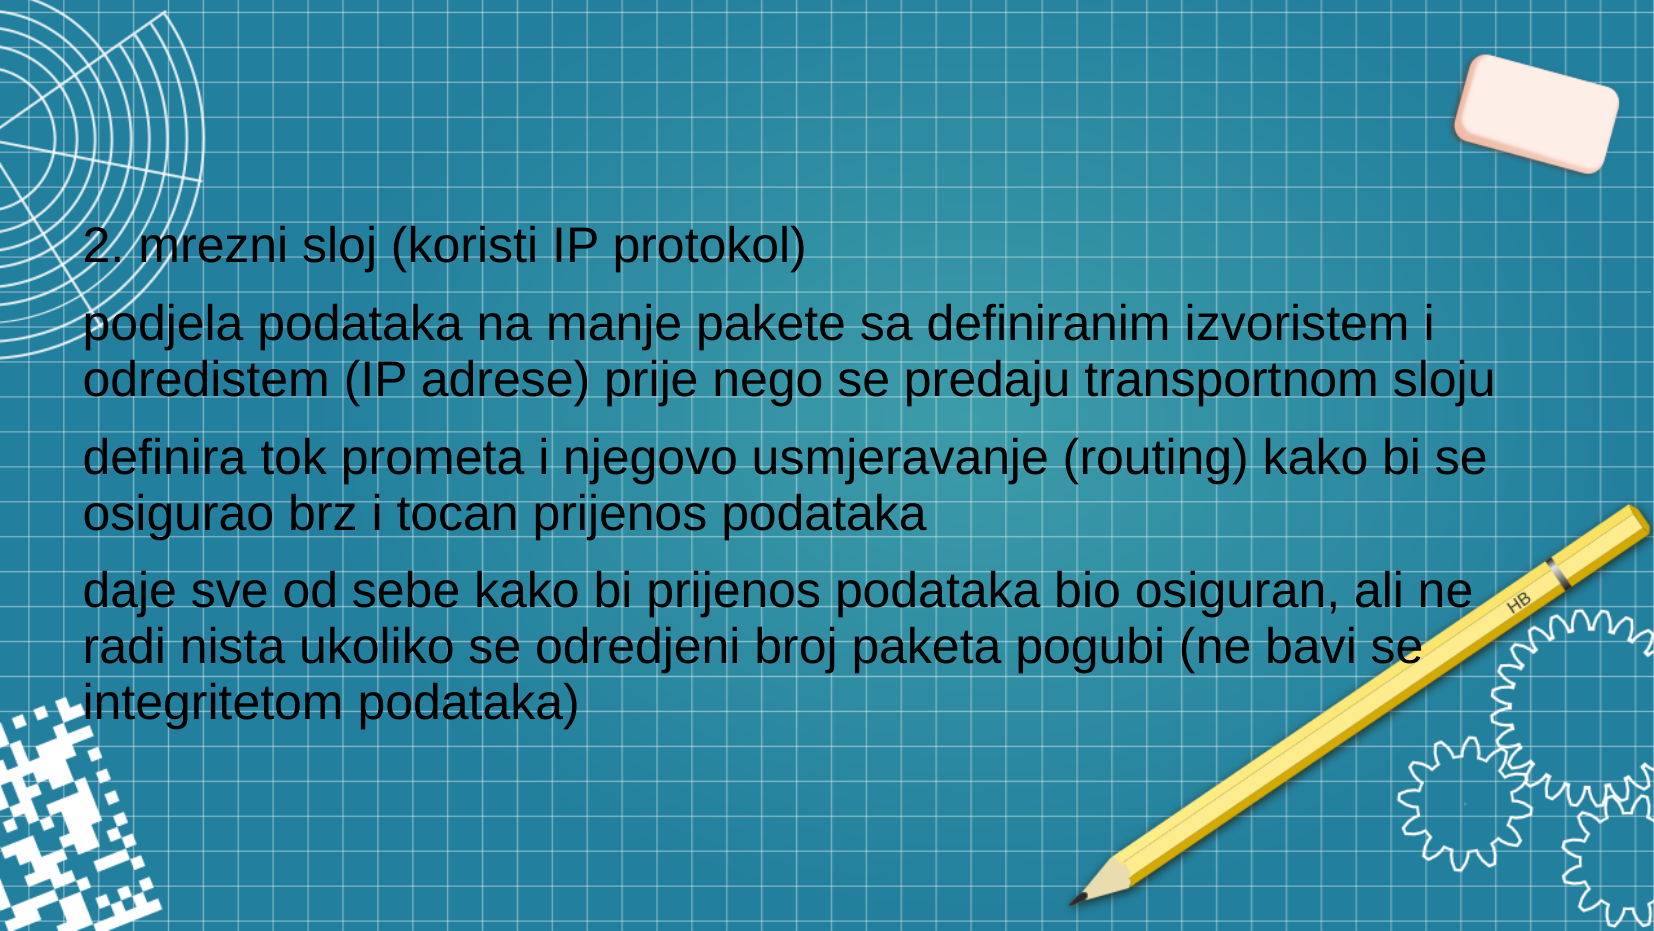

#
2. mrezni sloj (koristi IP protokol)
podjela podataka na manje pakete sa definiranim izvoristem i odredistem (IP adrese) prije nego se predaju transportnom sloju
definira tok prometa i njegovo usmjeravanje (routing) kako bi se osigurao brz i tocan prijenos podataka
daje sve od sebe kako bi prijenos podataka bio osiguran, ali ne radi nista ukoliko se odredjeni broj paketa pogubi (ne bavi se integritetom podataka)